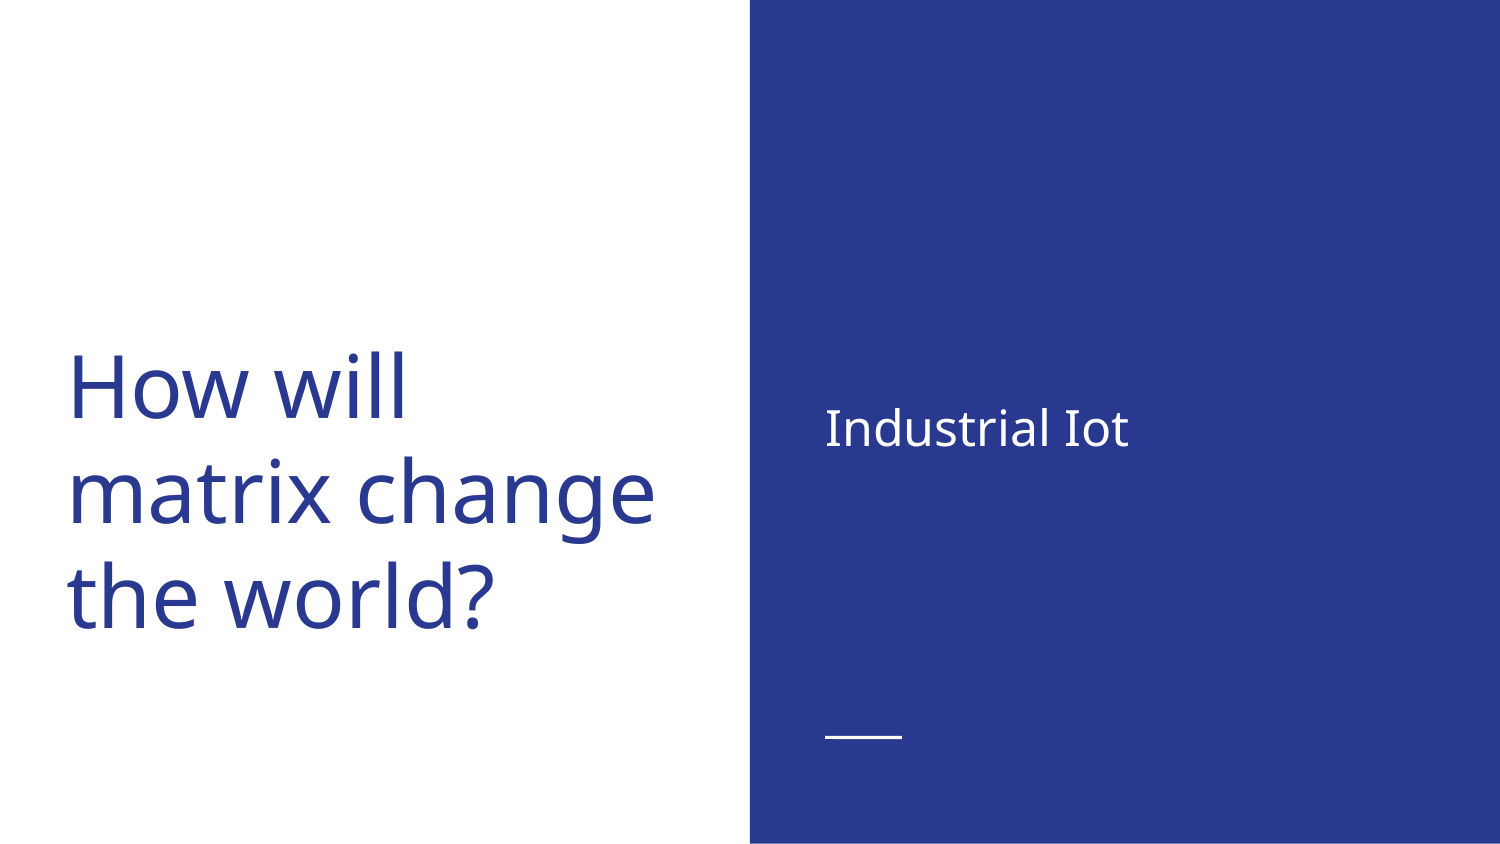

Industrial Iot
# How will matrix change the world?